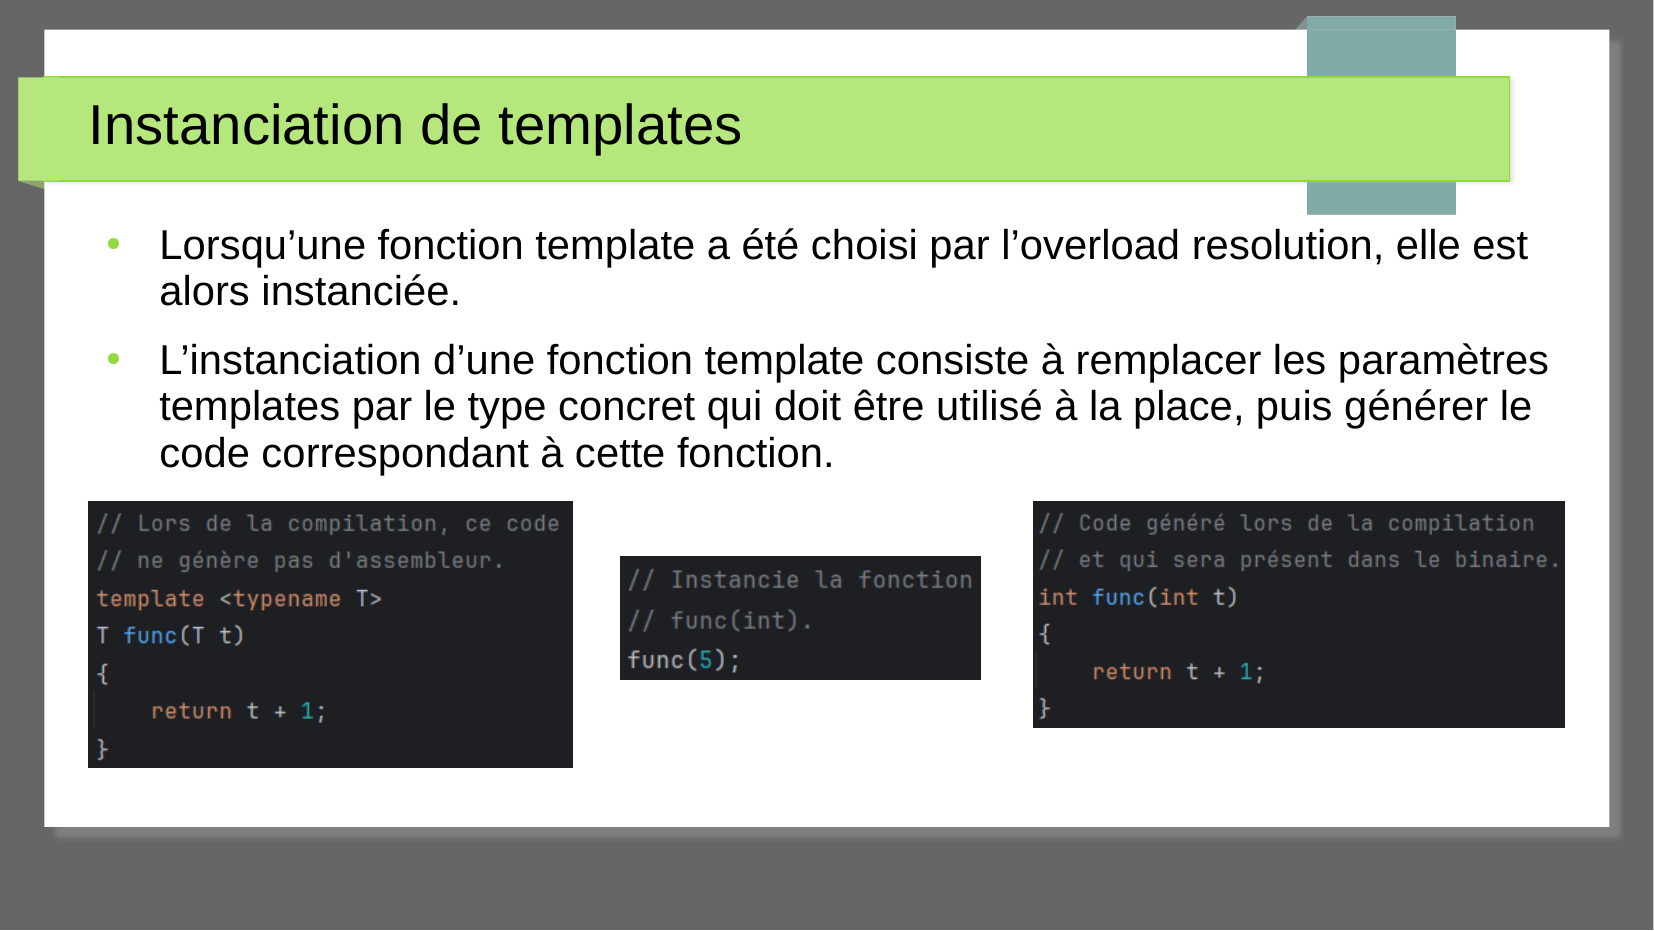

# Instanciation de templates
Lorsqu’une fonction template a été choisi par l’overload resolution, elle est alors instanciée.
L’instanciation d’une fonction template consiste à remplacer les paramètres templates par le type concret qui doit être utilisé à la place, puis générer le code correspondant à cette fonction.